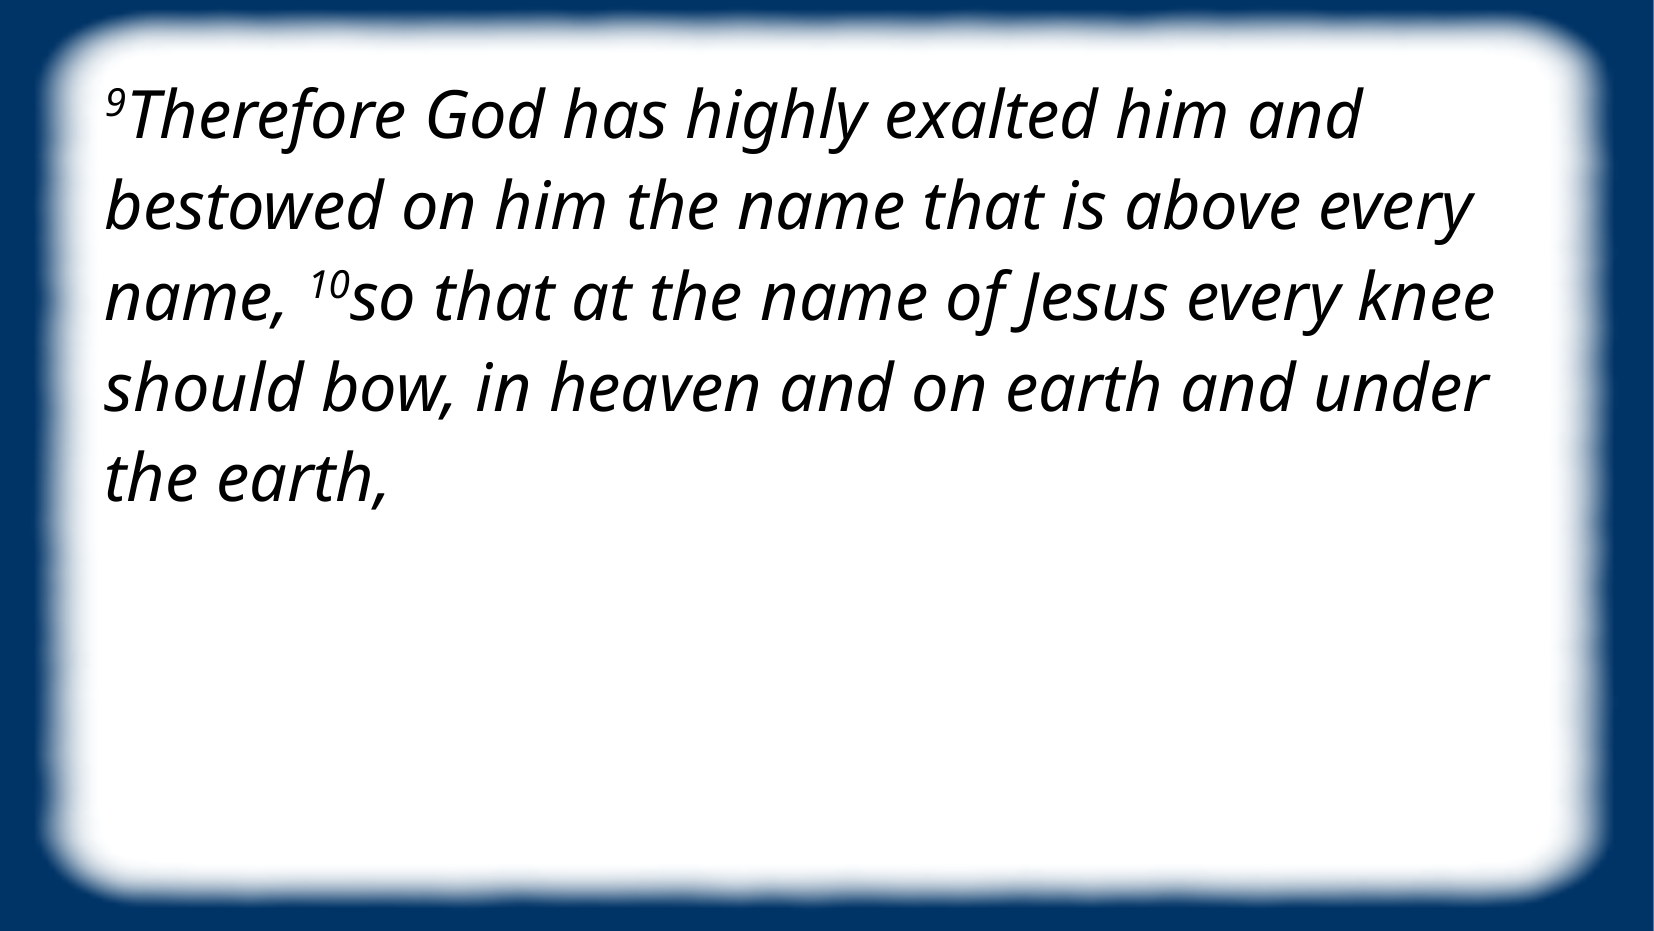

9Therefore God has highly exalted him and bestowed on him the name that is above every name, 10so that at the name of Jesus every knee should bow, in heaven and on earth and under the earth,